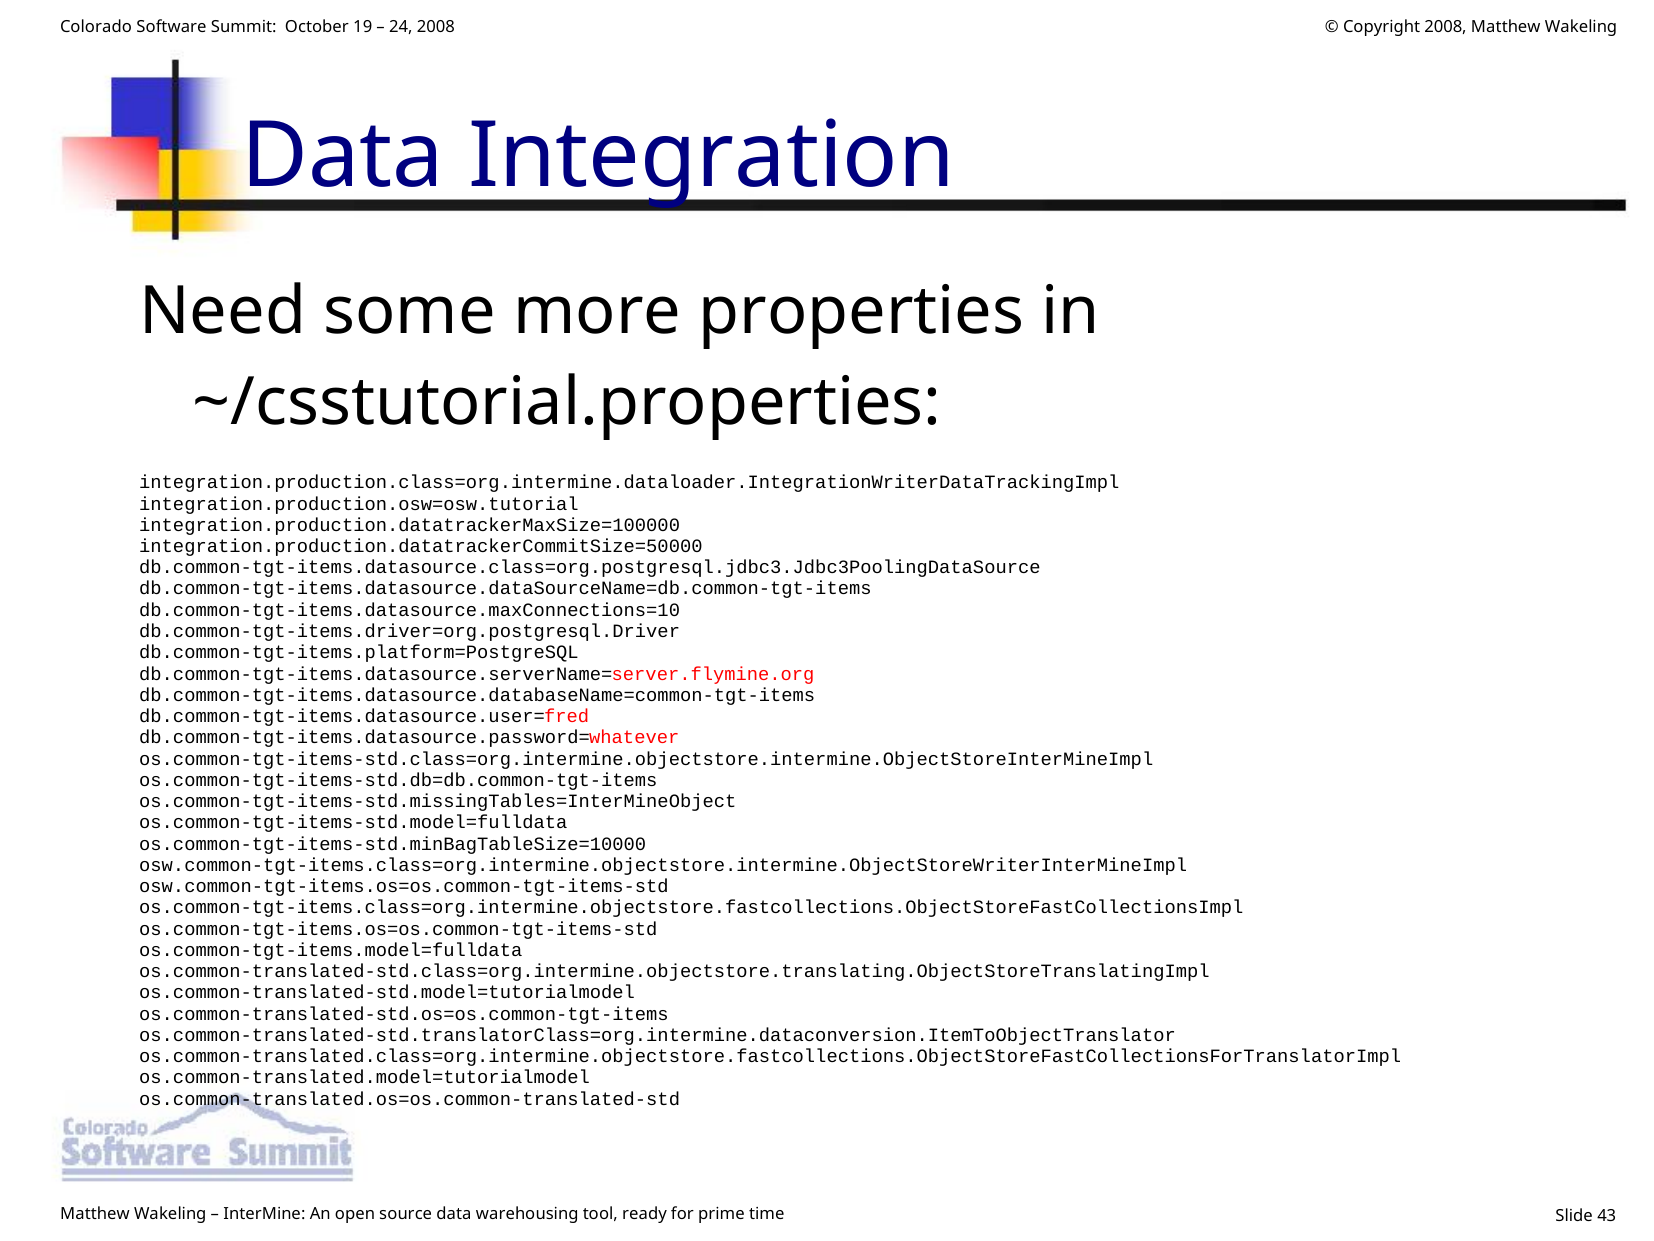

# Data Integration
Need some more properties in ~/csstutorial.properties:
integration.production.class=org.intermine.dataloader.IntegrationWriterDataTrackingImpl
integration.production.osw=osw.tutorial
integration.production.datatrackerMaxSize=100000
integration.production.datatrackerCommitSize=50000
db.common-tgt-items.datasource.class=org.postgresql.jdbc3.Jdbc3PoolingDataSource
db.common-tgt-items.datasource.dataSourceName=db.common-tgt-items
db.common-tgt-items.datasource.maxConnections=10
db.common-tgt-items.driver=org.postgresql.Driver
db.common-tgt-items.platform=PostgreSQL
db.common-tgt-items.datasource.serverName=server.flymine.org
db.common-tgt-items.datasource.databaseName=common-tgt-items
db.common-tgt-items.datasource.user=fred
db.common-tgt-items.datasource.password=whatever
os.common-tgt-items-std.class=org.intermine.objectstore.intermine.ObjectStoreInterMineImpl
os.common-tgt-items-std.db=db.common-tgt-items
os.common-tgt-items-std.missingTables=InterMineObject
os.common-tgt-items-std.model=fulldata
os.common-tgt-items-std.minBagTableSize=10000
osw.common-tgt-items.class=org.intermine.objectstore.intermine.ObjectStoreWriterInterMineImpl
osw.common-tgt-items.os=os.common-tgt-items-std
os.common-tgt-items.class=org.intermine.objectstore.fastcollections.ObjectStoreFastCollectionsImpl
os.common-tgt-items.os=os.common-tgt-items-std
os.common-tgt-items.model=fulldata
os.common-translated-std.class=org.intermine.objectstore.translating.ObjectStoreTranslatingImpl
os.common-translated-std.model=tutorialmodel
os.common-translated-std.os=os.common-tgt-items
os.common-translated-std.translatorClass=org.intermine.dataconversion.ItemToObjectTranslator
os.common-translated.class=org.intermine.objectstore.fastcollections.ObjectStoreFastCollectionsForTranslatorImpl
os.common-translated.model=tutorialmodel
os.common-translated.os=os.common-translated-std